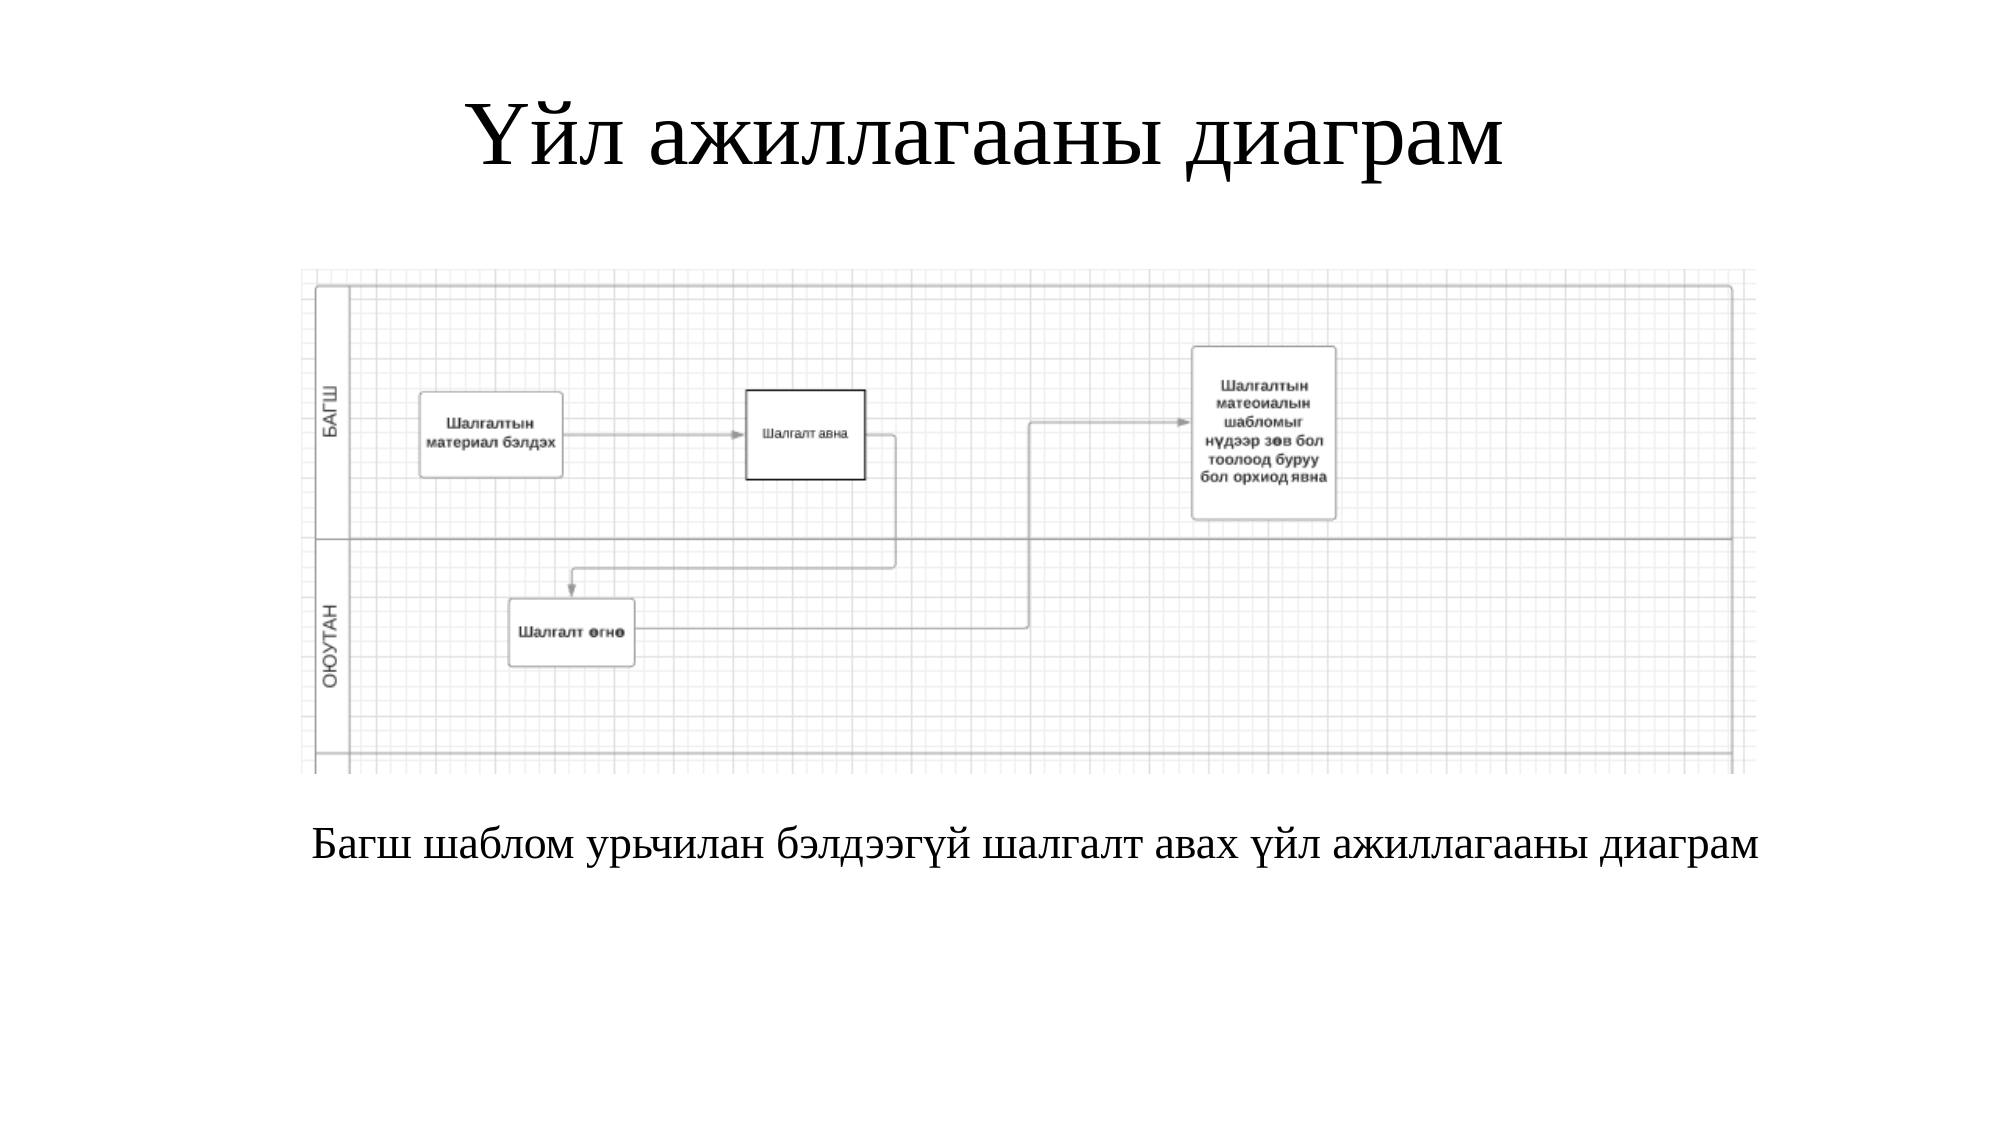

Үйл ажиллагааны диаграм
Багш шаблом урьчилан бэлдээгүй шалгалт авах үйл ажиллагааны диаграм